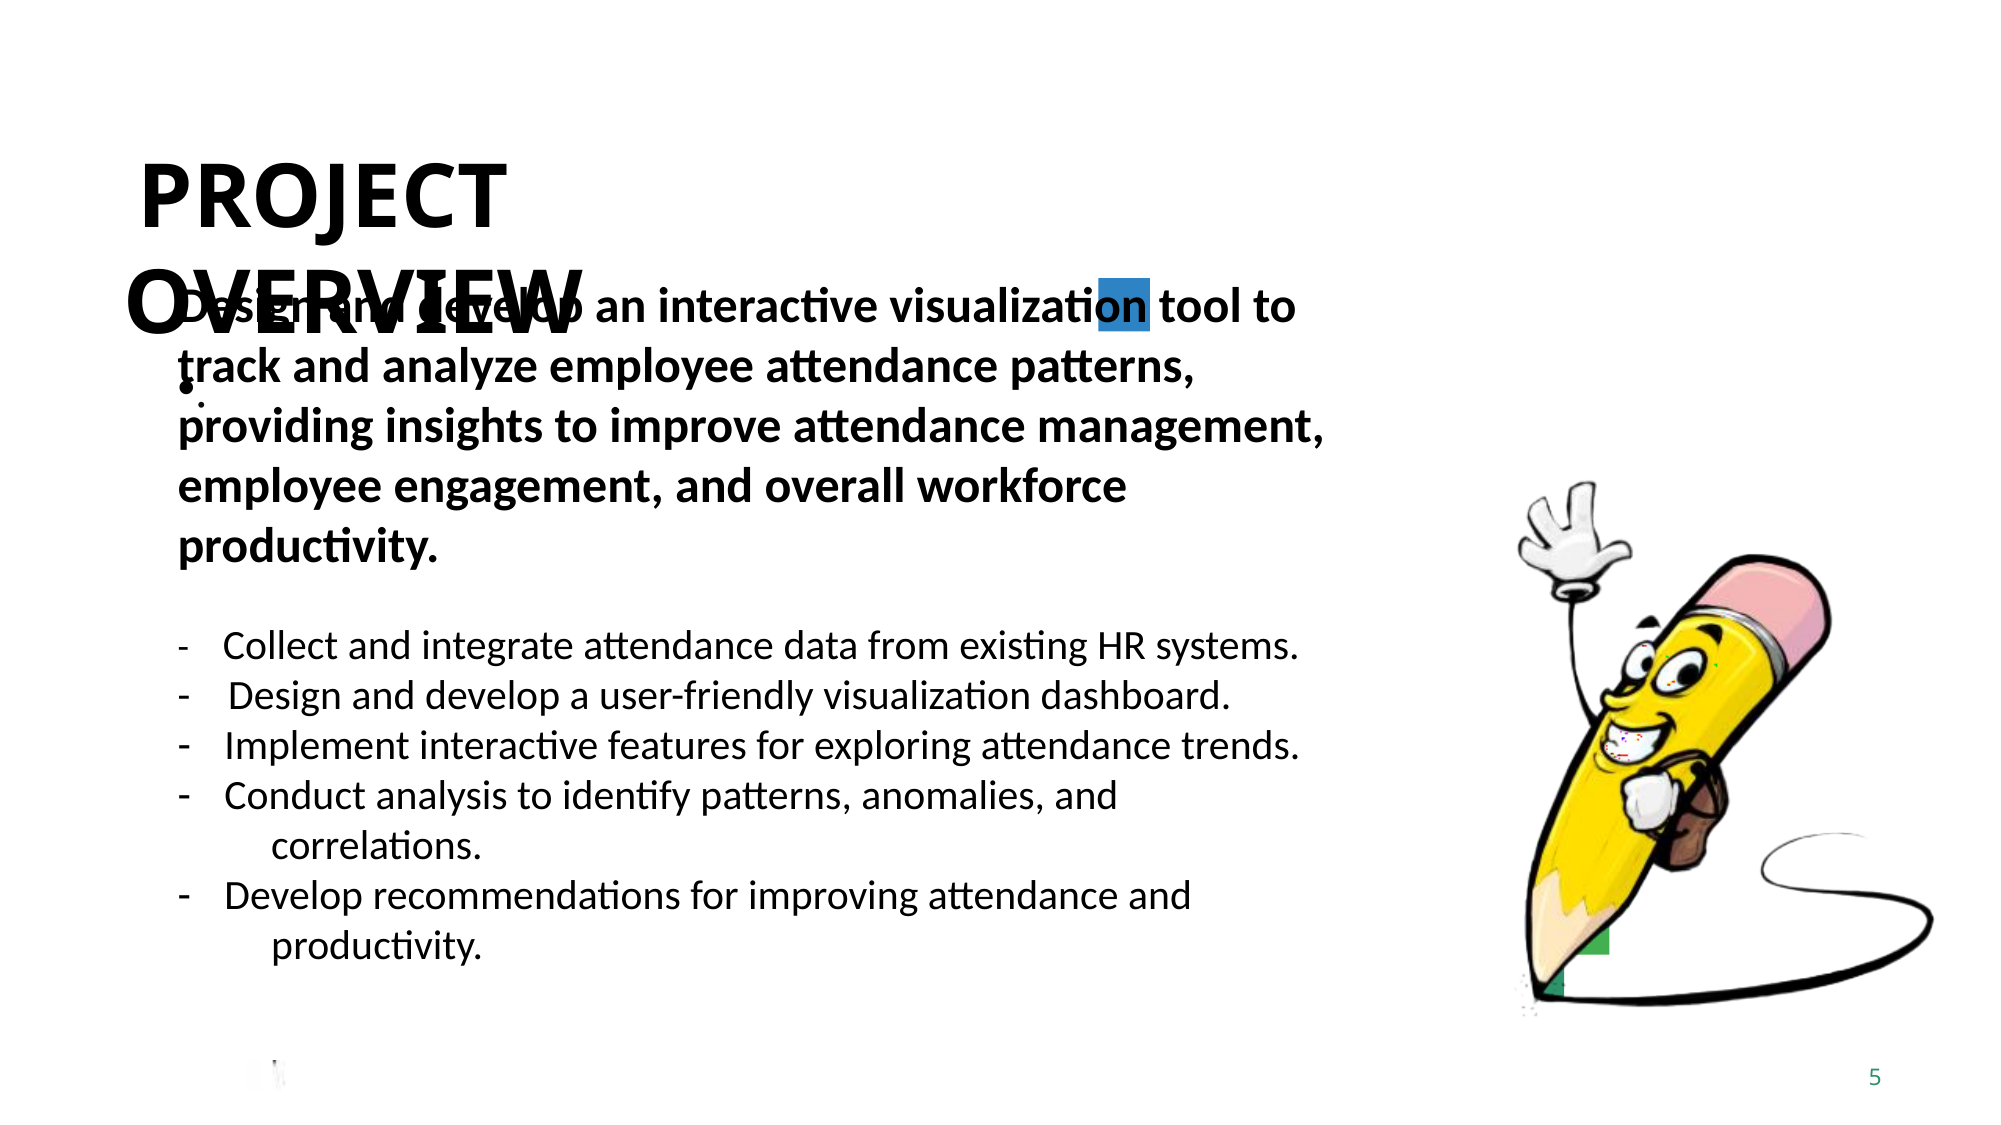

# PROJECT	OVERVIEW
Design and develop an interactive visualization tool to track and analyze employee attendance patterns, providing insights to improve attendance management, employee engagement, and overall workforce productivity.
- Collect and integrate attendance data from existing HR systems.
- Design and develop a user-friendly visualization dashboard.
Implement interactive features for exploring attendance trends.
Conduct analysis to identify patterns, anomalies, and correlations.
Develop recommendations for improving attendance and productivity.
.